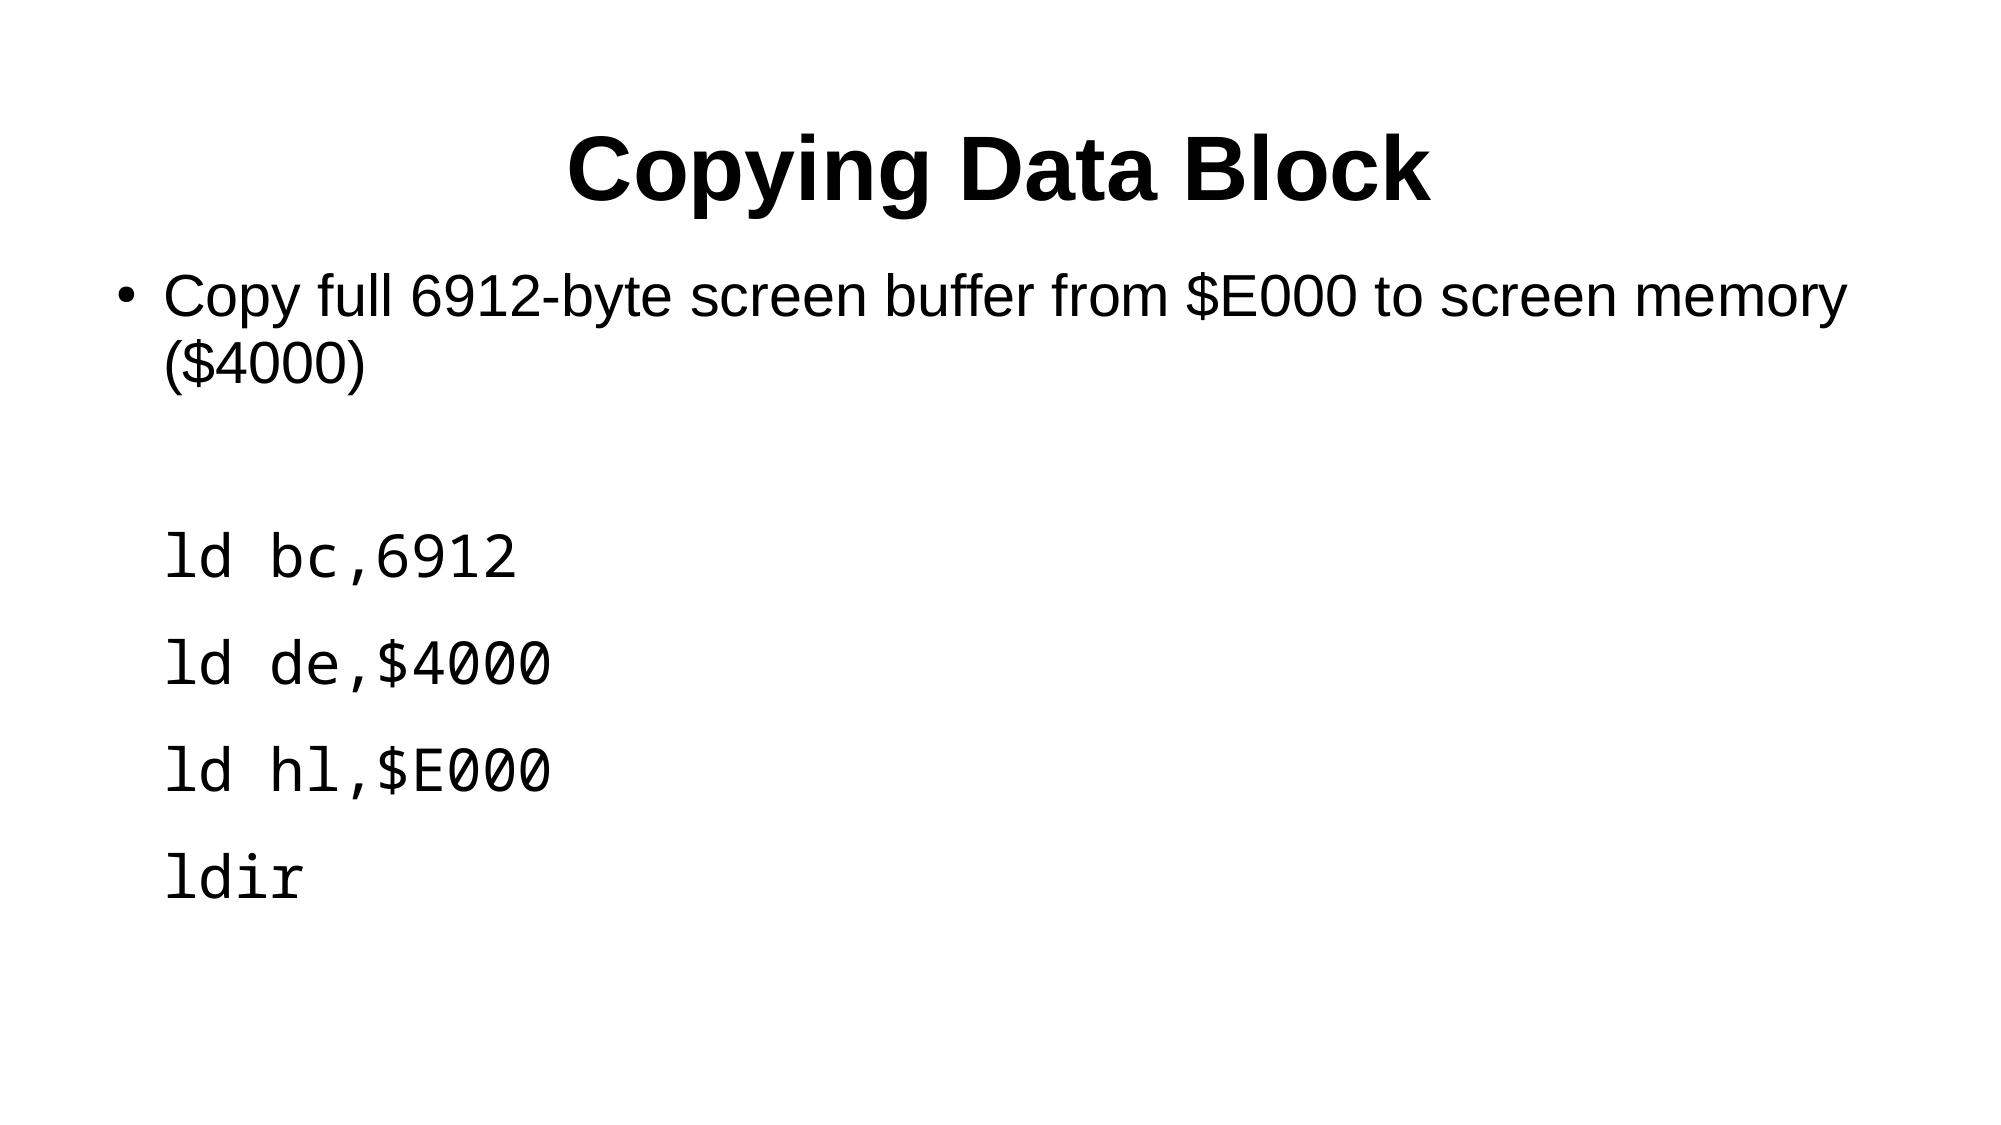

# Copying Data Block
Copy full 6912-byte screen buffer from $E000 to screen memory ($4000)
ld bc,6912
ld de,$4000
ld hl,$E000
ldir